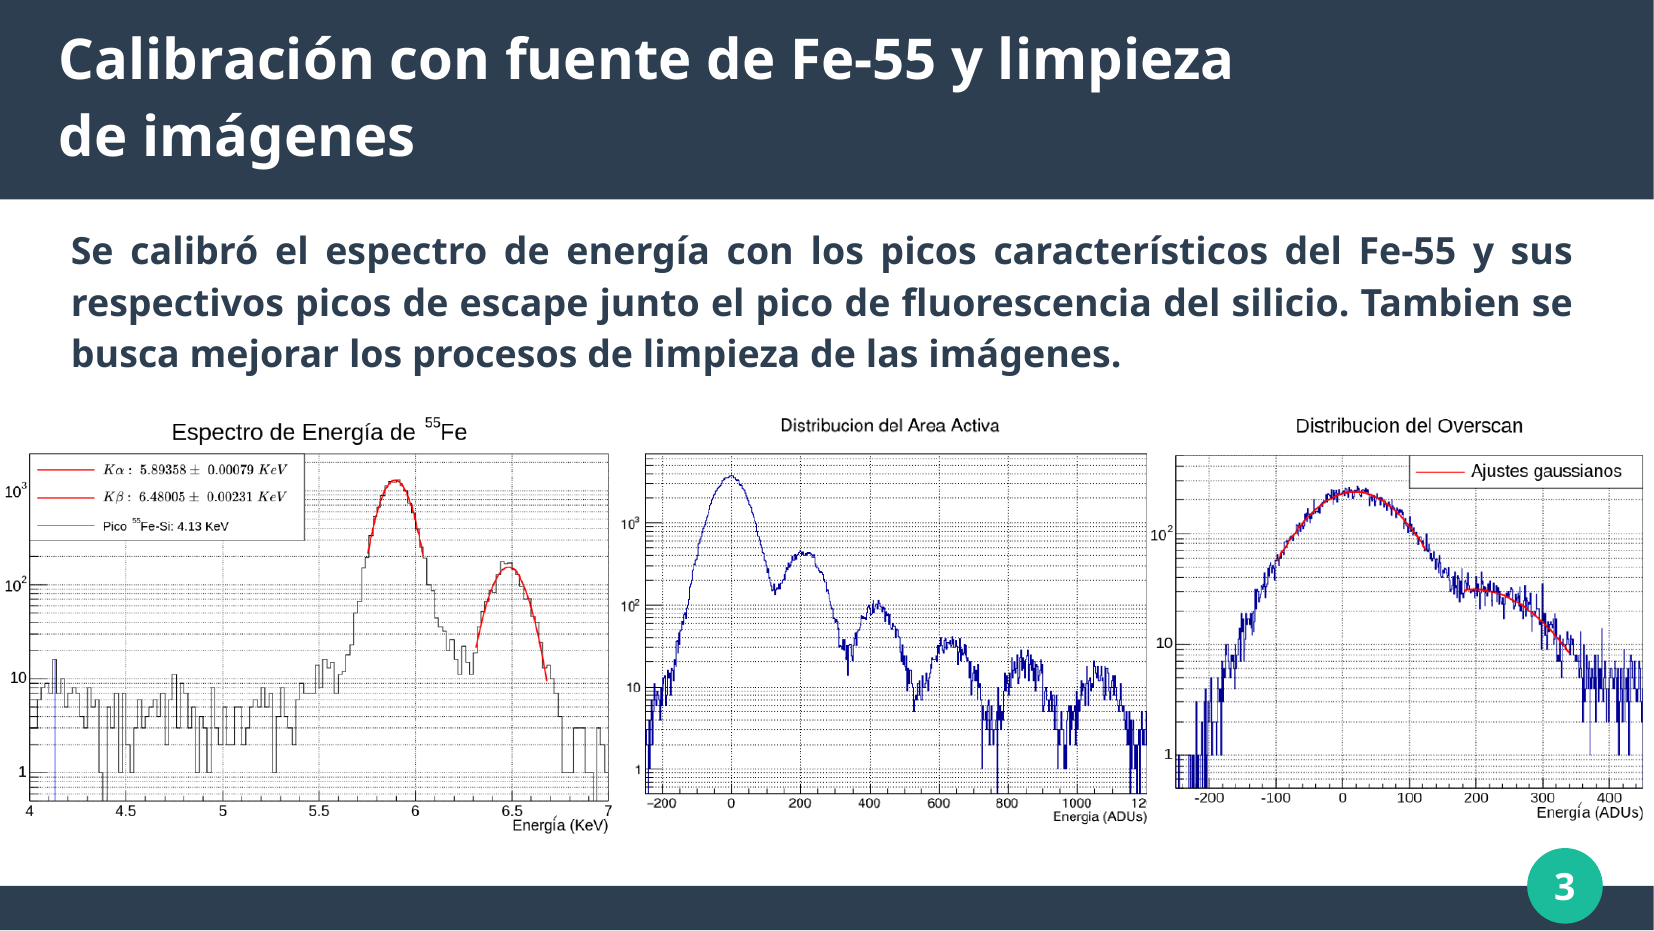

# Calibración con fuente de Fe-55 y limpieza de imágenes
Se calibró el espectro de energía con los picos característicos del Fe-55 y sus respectivos picos de escape junto el pico de fluorescencia del silicio. Tambien se busca mejorar los procesos de limpieza de las imágenes.